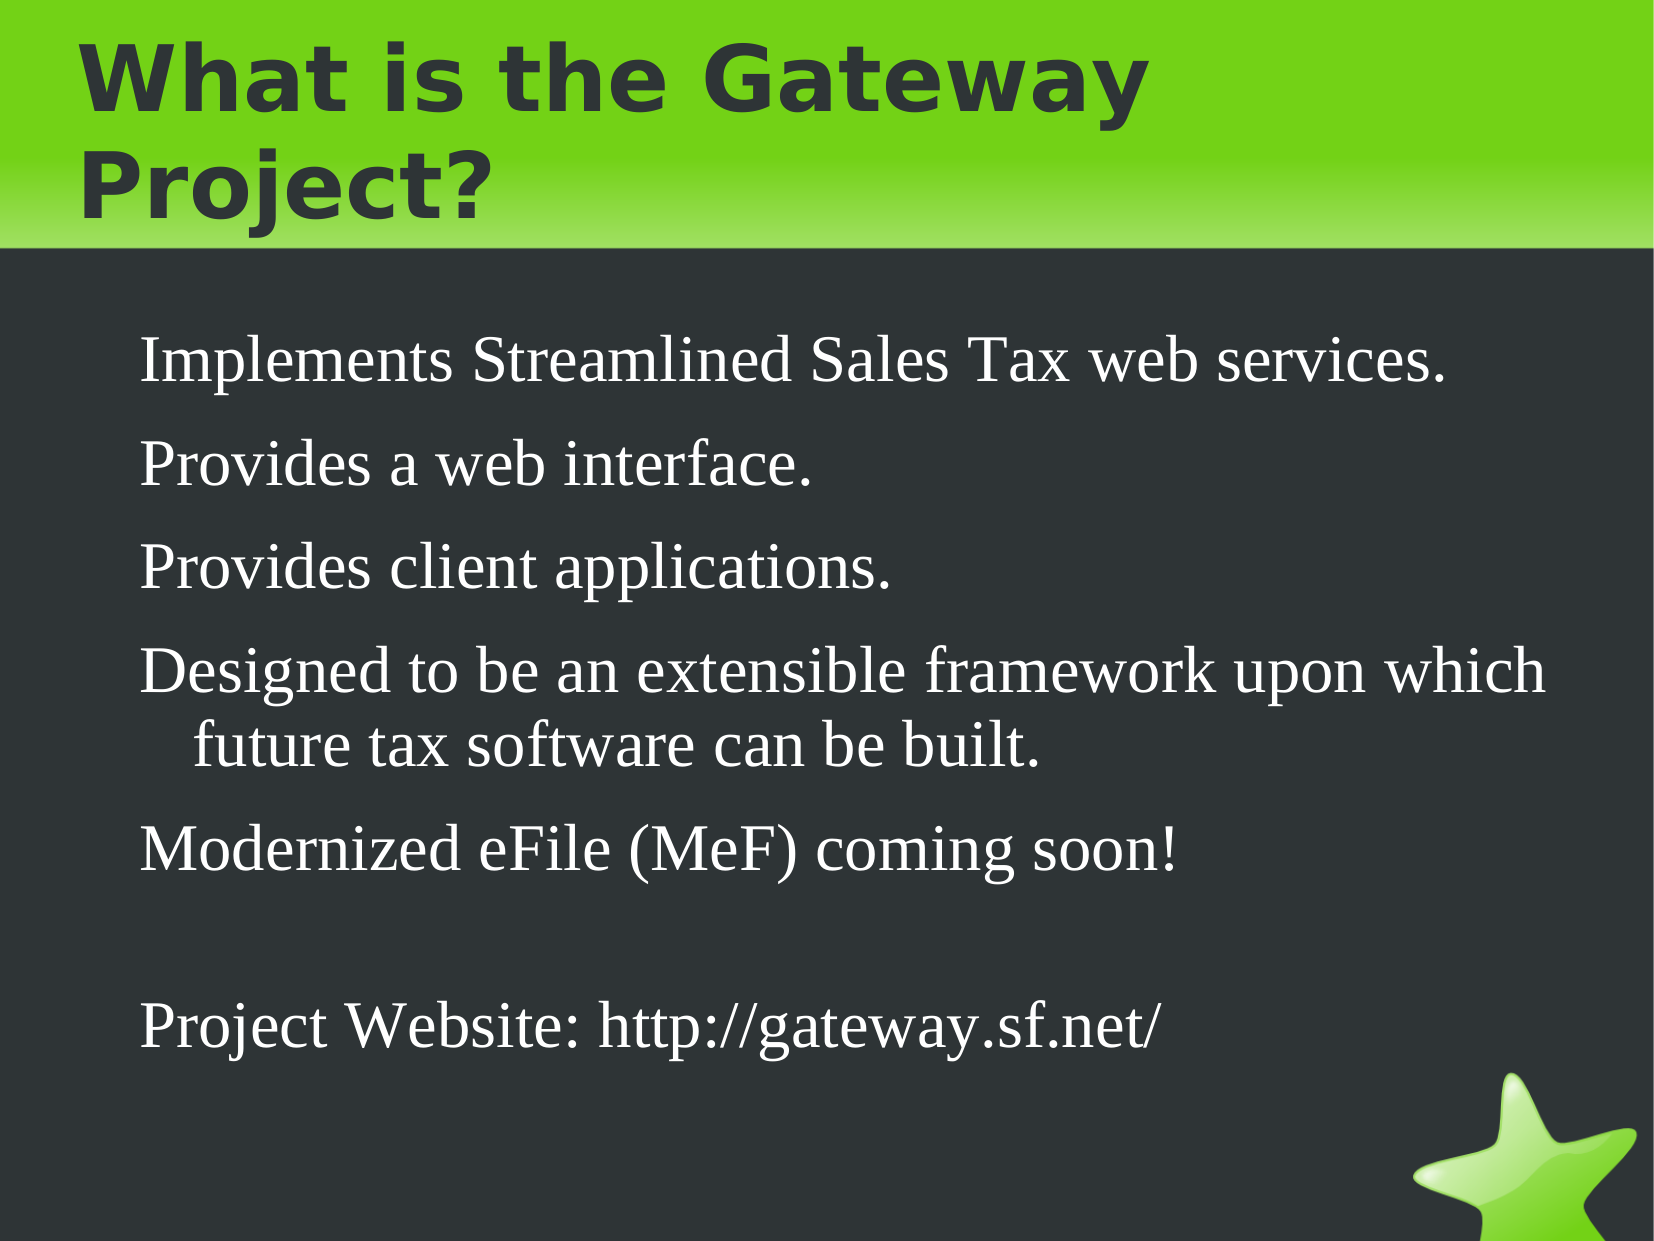

# What is the Gateway Project?
Implements Streamlined Sales Tax web services.
Provides a web interface.
Provides client applications.
Designed to be an extensible framework upon which future tax software can be built.
Modernized eFile (MeF) coming soon!
Project Website: http://gateway.sf.net/